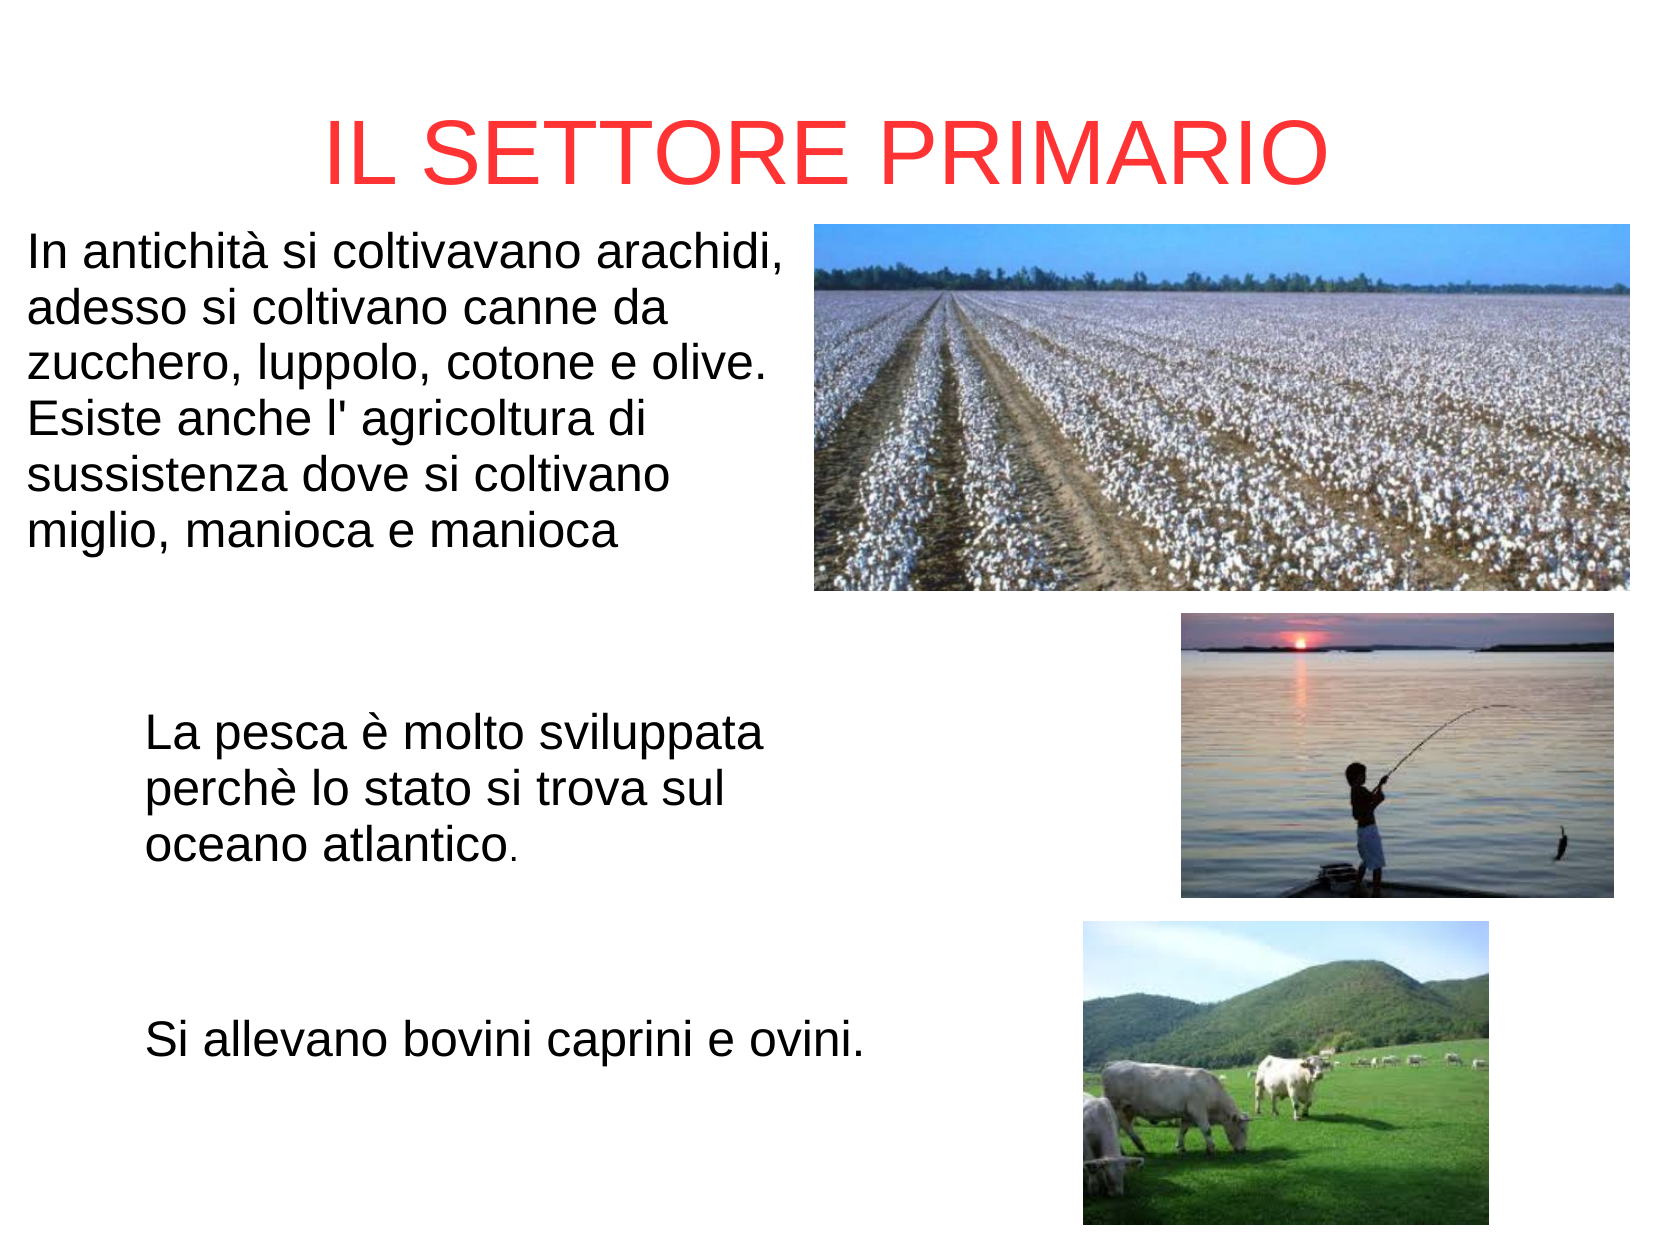

# IL SETTORE PRIMARIO
In antichità si coltivavano arachidi, adesso si coltivano canne da zucchero, luppolo, cotone e olive.
Esiste anche l' agricoltura di sussistenza dove si coltivano miglio, manioca e manioca
La pesca è molto sviluppata perchè lo stato si trova sul oceano atlantico.
Si allevano bovini caprini e ovini.